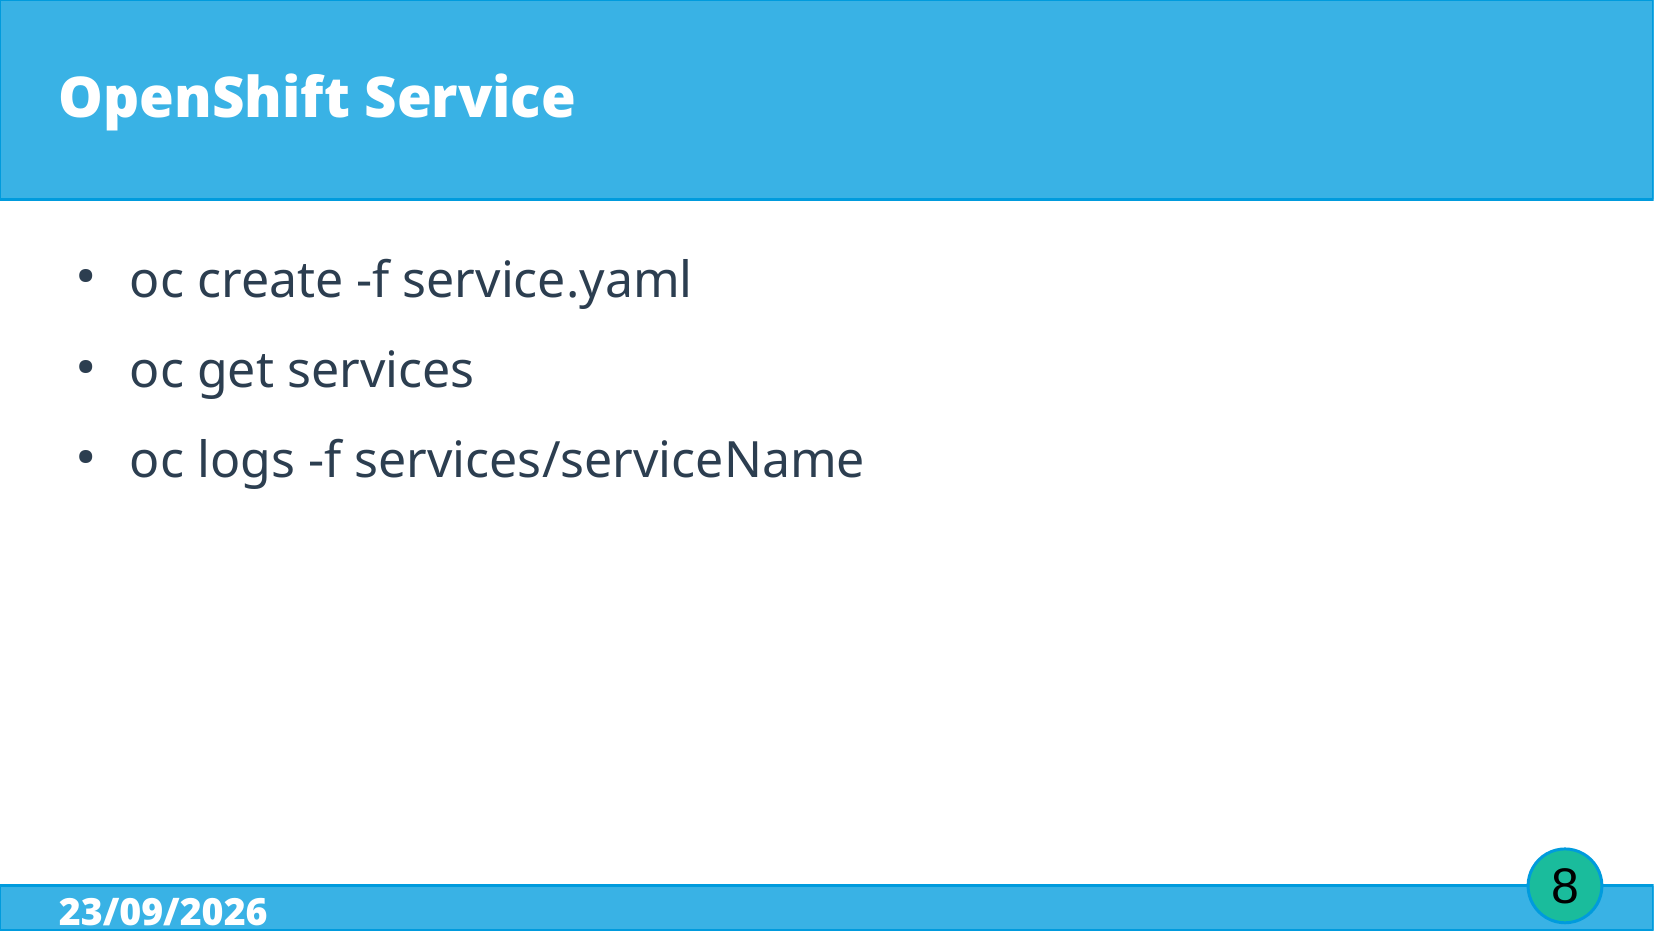

# OpenShift Service
oc create -f service.yaml
oc get services
oc logs -f services/serviceName